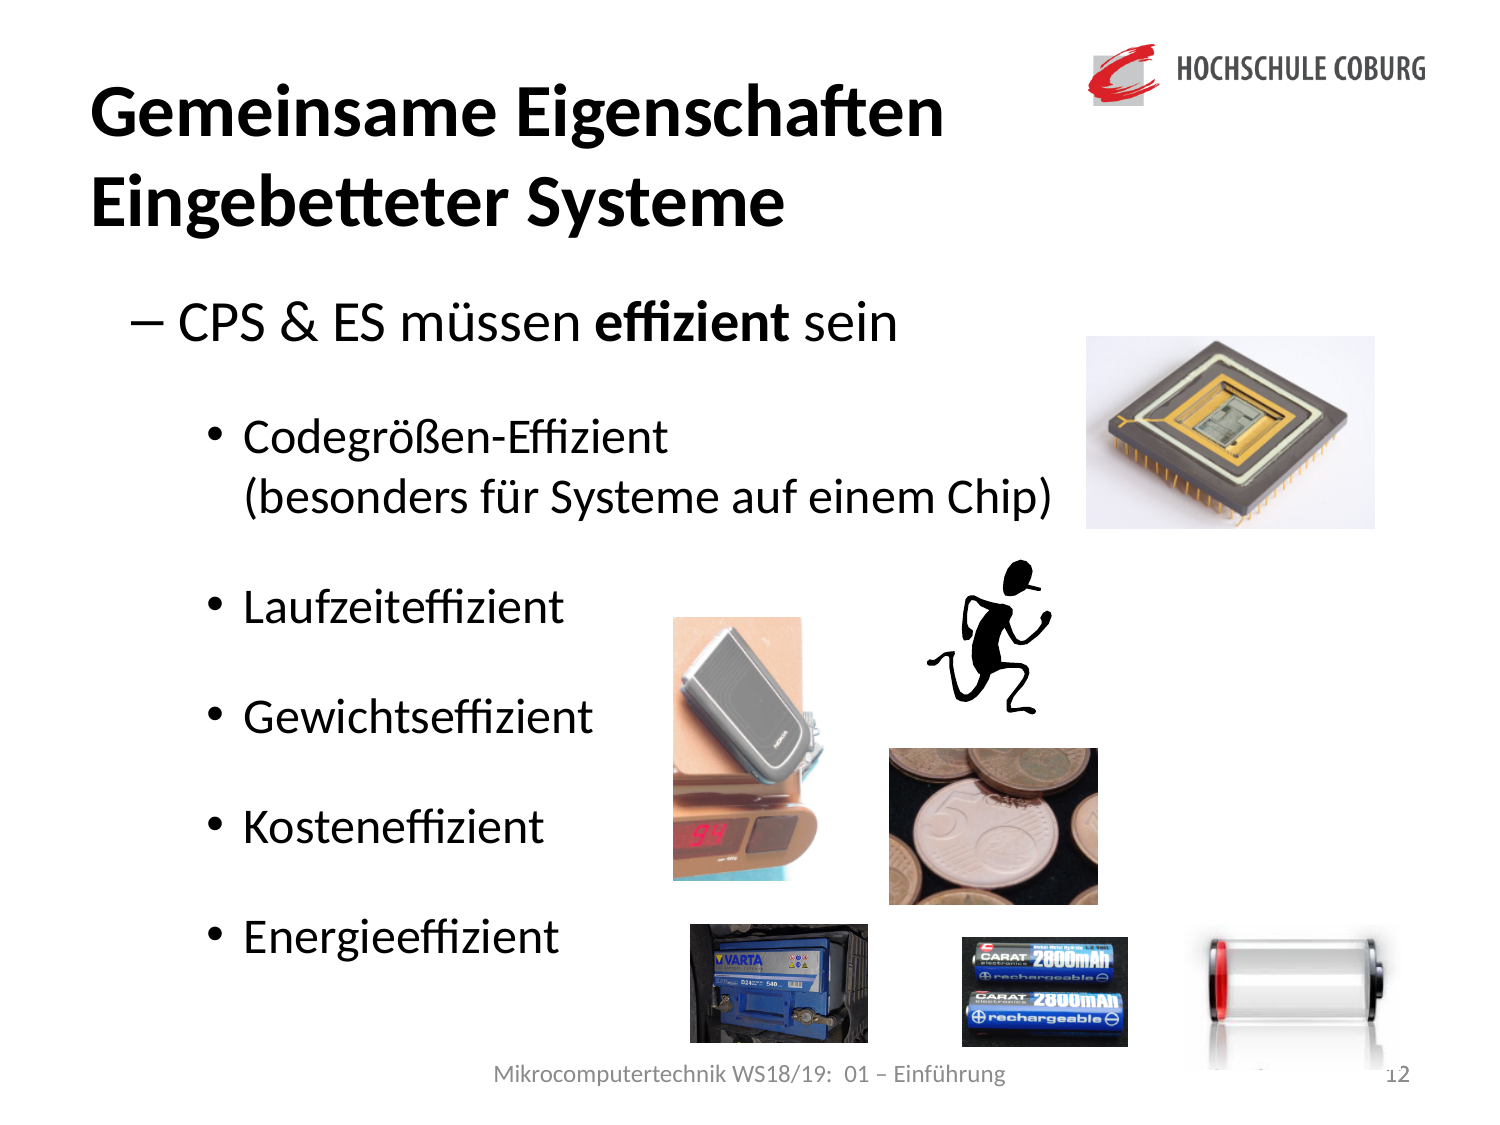

# Gemeinsame Eigenschaften Eingebetteter Systeme
CPS & ES müssen effizient sein
Codegrößen-Effizient
(besonders für Systeme auf einem Chip)
Laufzeiteffizient
Gewichtseffizient
Kosteneffizient
Energieeffizient
MCT01: Einführung
12